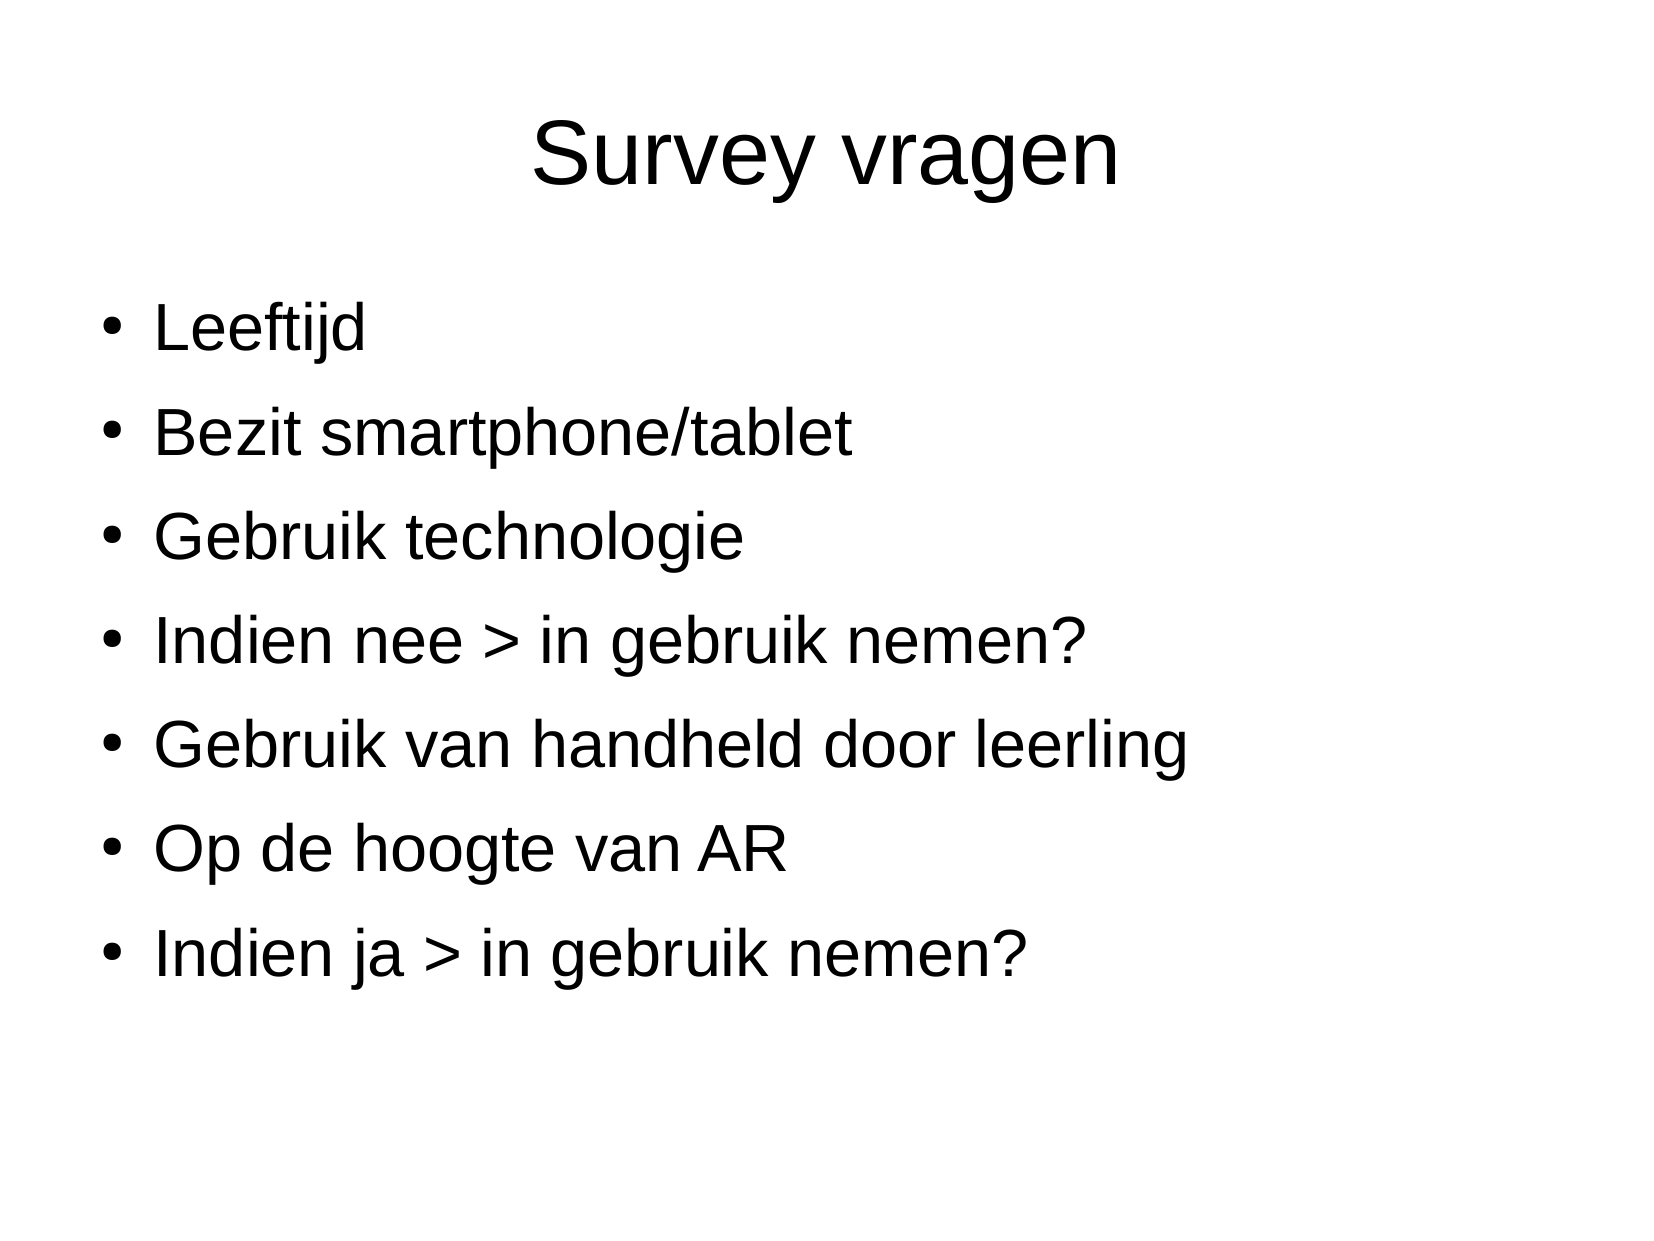

# Survey vragen
Leeftijd
Bezit smartphone/tablet
Gebruik technologie
Indien nee > in gebruik nemen?
Gebruik van handheld door leerling
Op de hoogte van AR
Indien ja > in gebruik nemen?